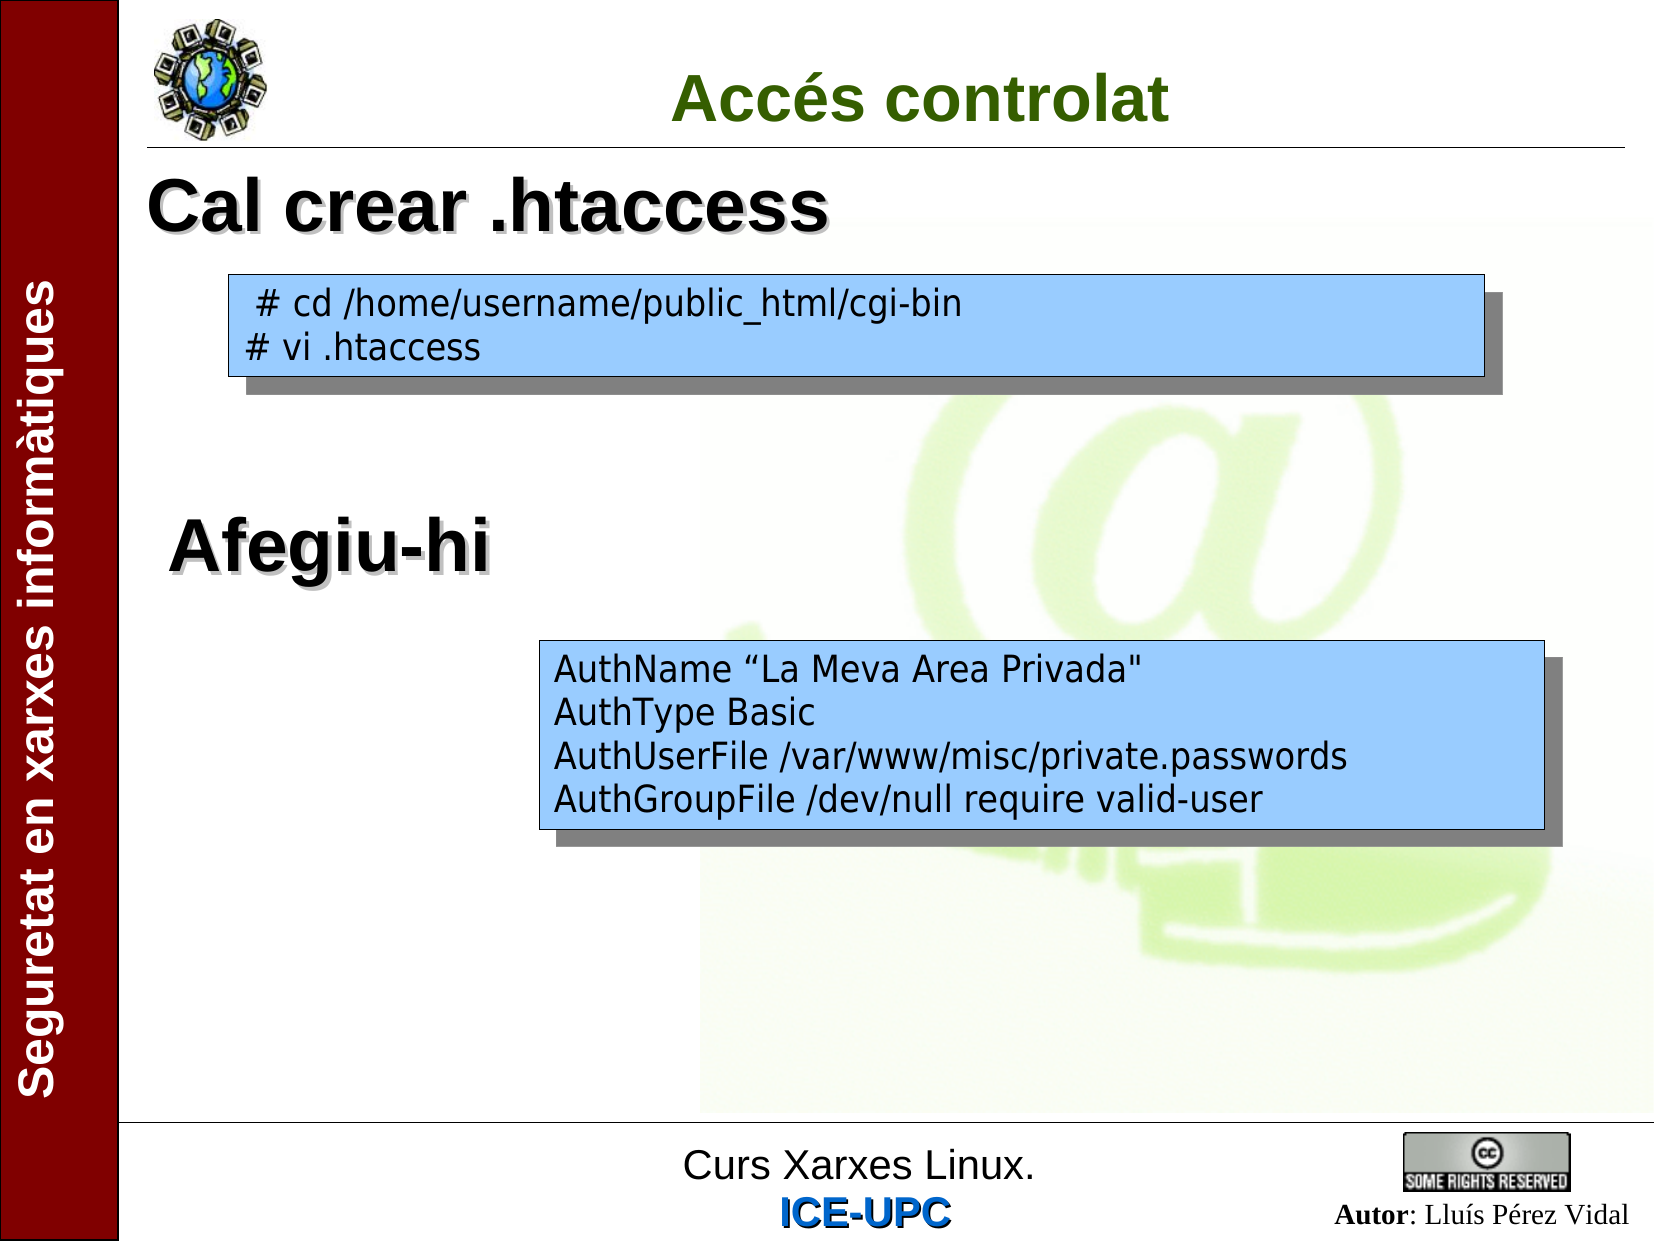

# Accés controlat
Cal crear .htaccess
 Afegiu-hi
 # cd /home/username/public_html/cgi-bin
# vi .htaccess
AuthName “La Meva Area Privada"
AuthType Basic
AuthUserFile /var/www/misc/private.passwords
AuthGroupFile /dev/null require valid-user